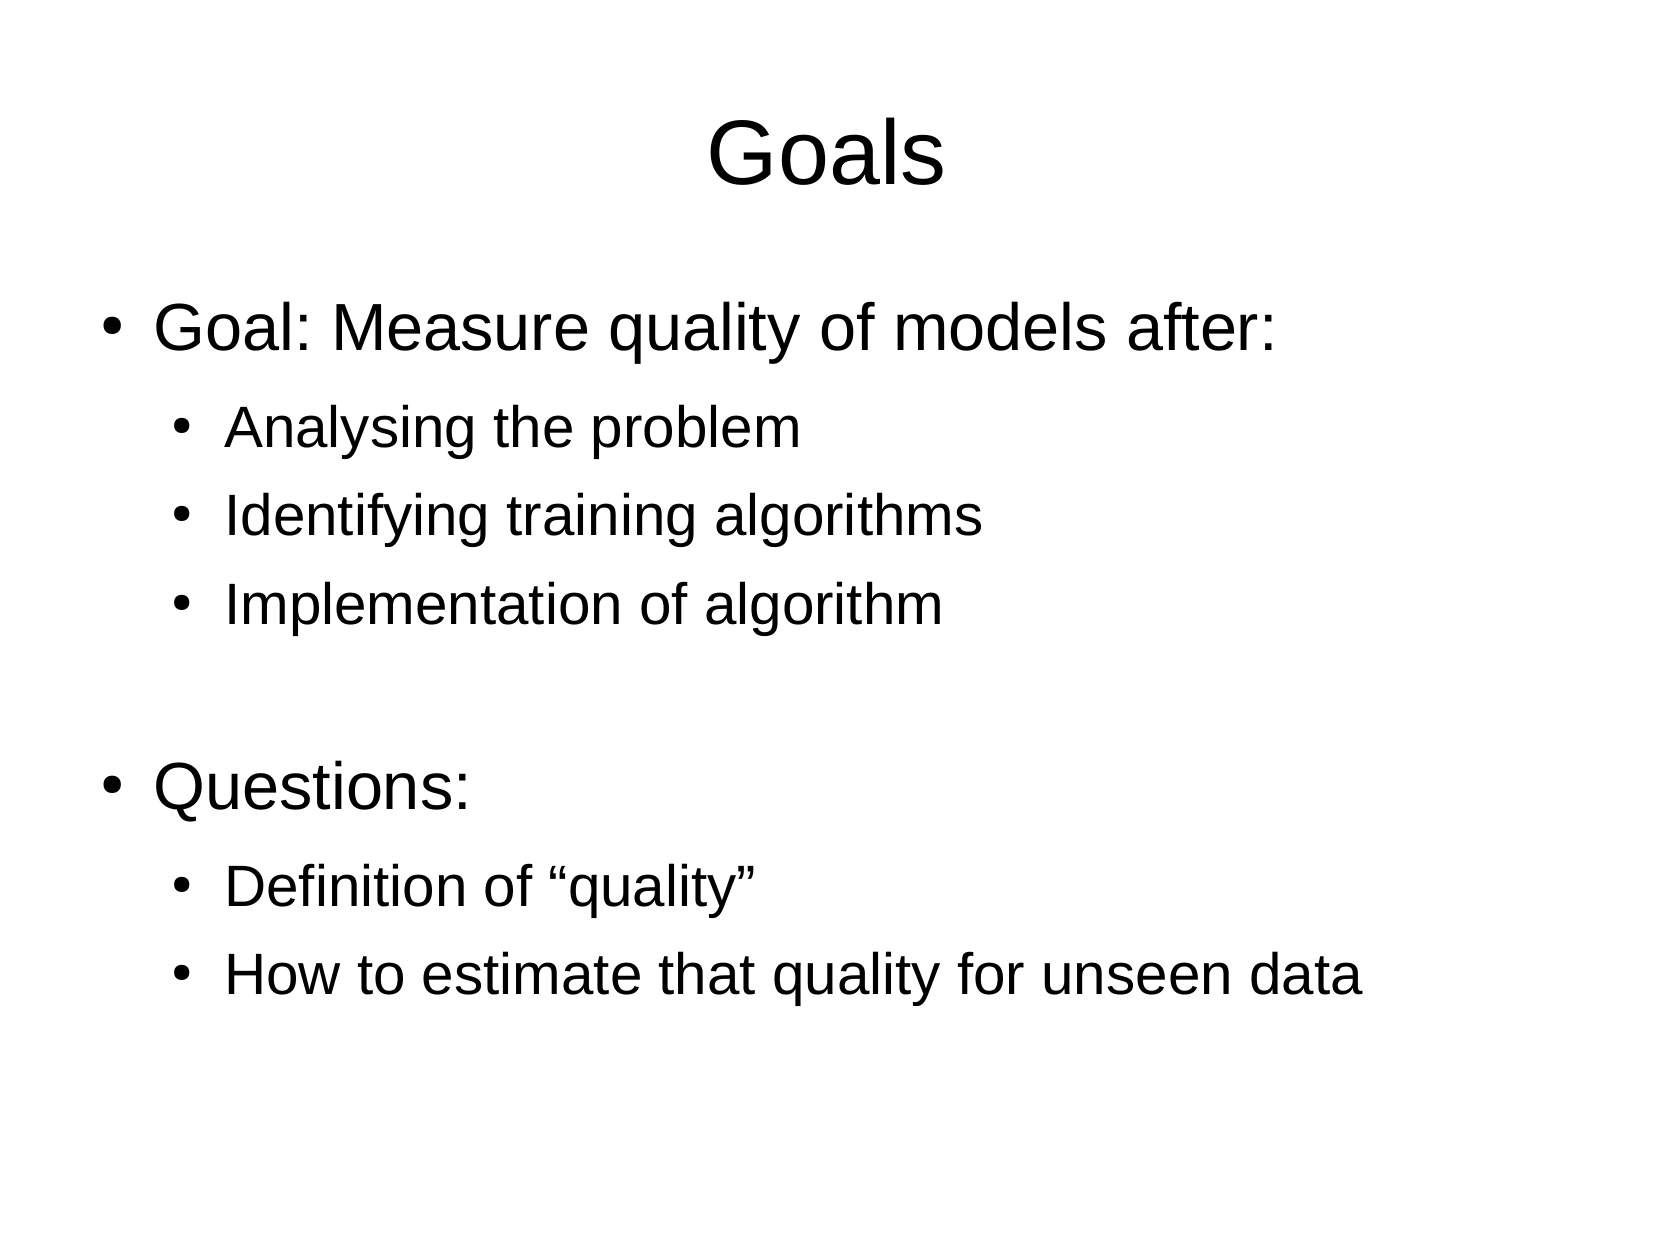

# Goals
Goal: Measure quality of models after:
Analysing the problem
Identifying training algorithms
Implementation of algorithm
Questions:
Definition of “quality”
How to estimate that quality for unseen data